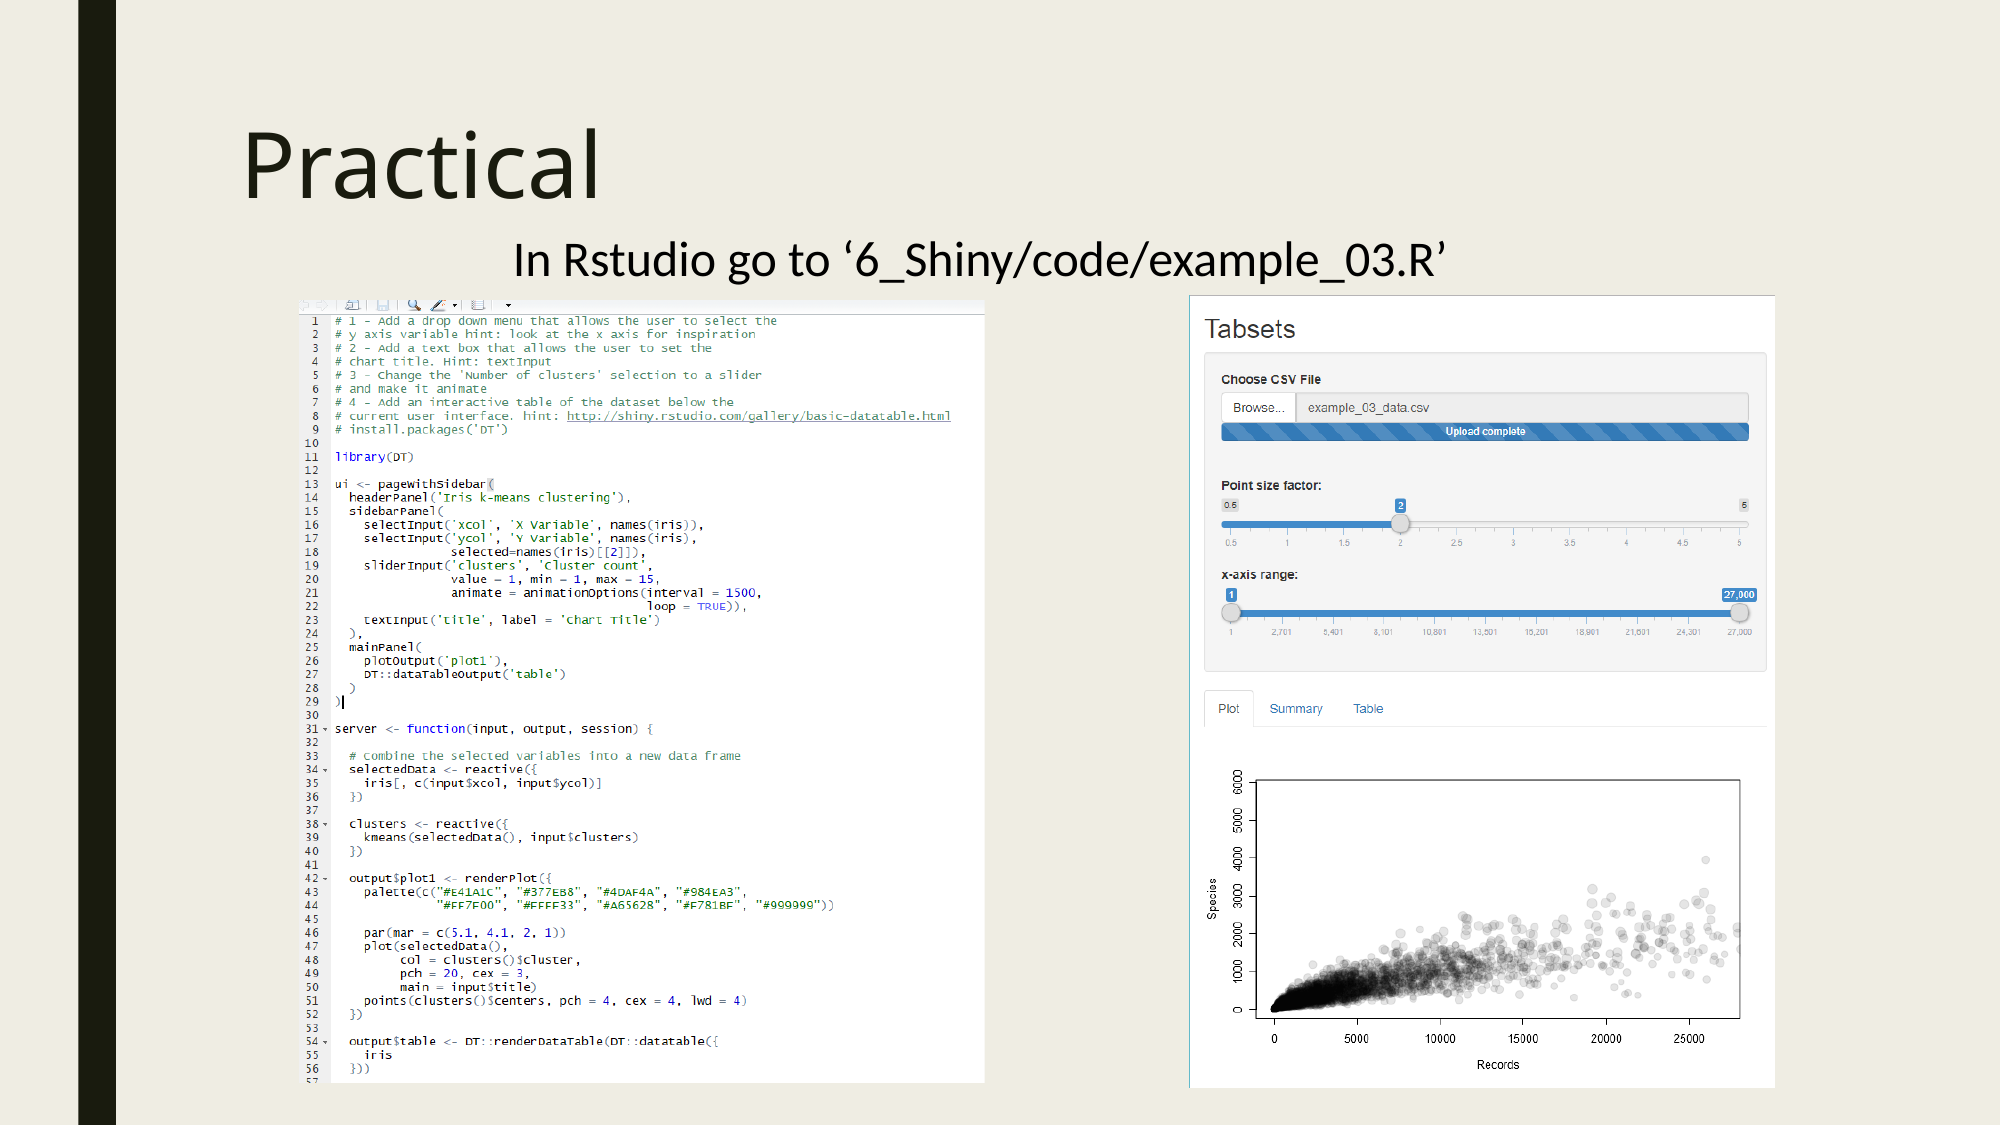

# Practical
In Rstudio go to ‘6_Shiny/code/example_03.R’